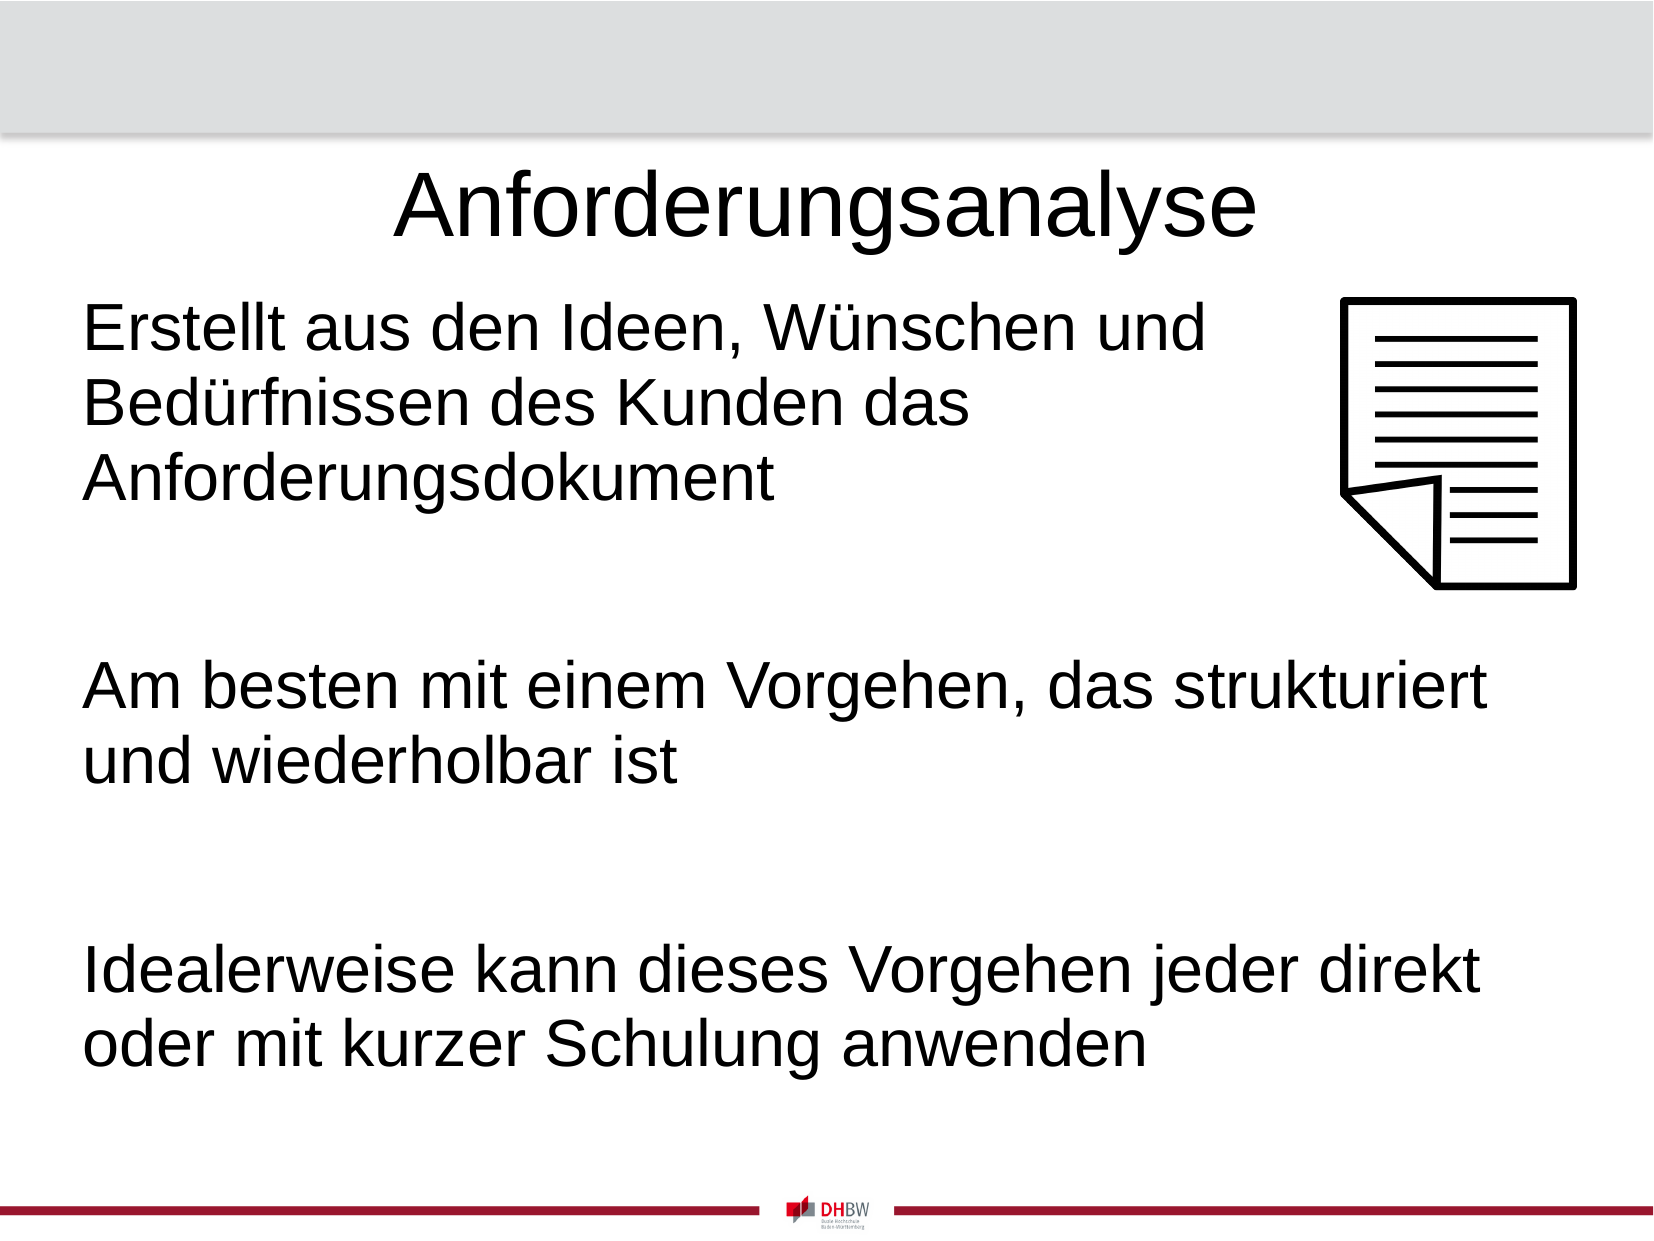

# Anforderungsanalyse
Erstellt aus den Ideen, Wünschen und Bedürfnissen des Kunden das Anforderungsdokument
Am besten mit einem Vorgehen, das strukturiert und wiederholbar ist
Idealerweise kann dieses Vorgehen jeder direkt oder mit kurzer Schulung anwenden